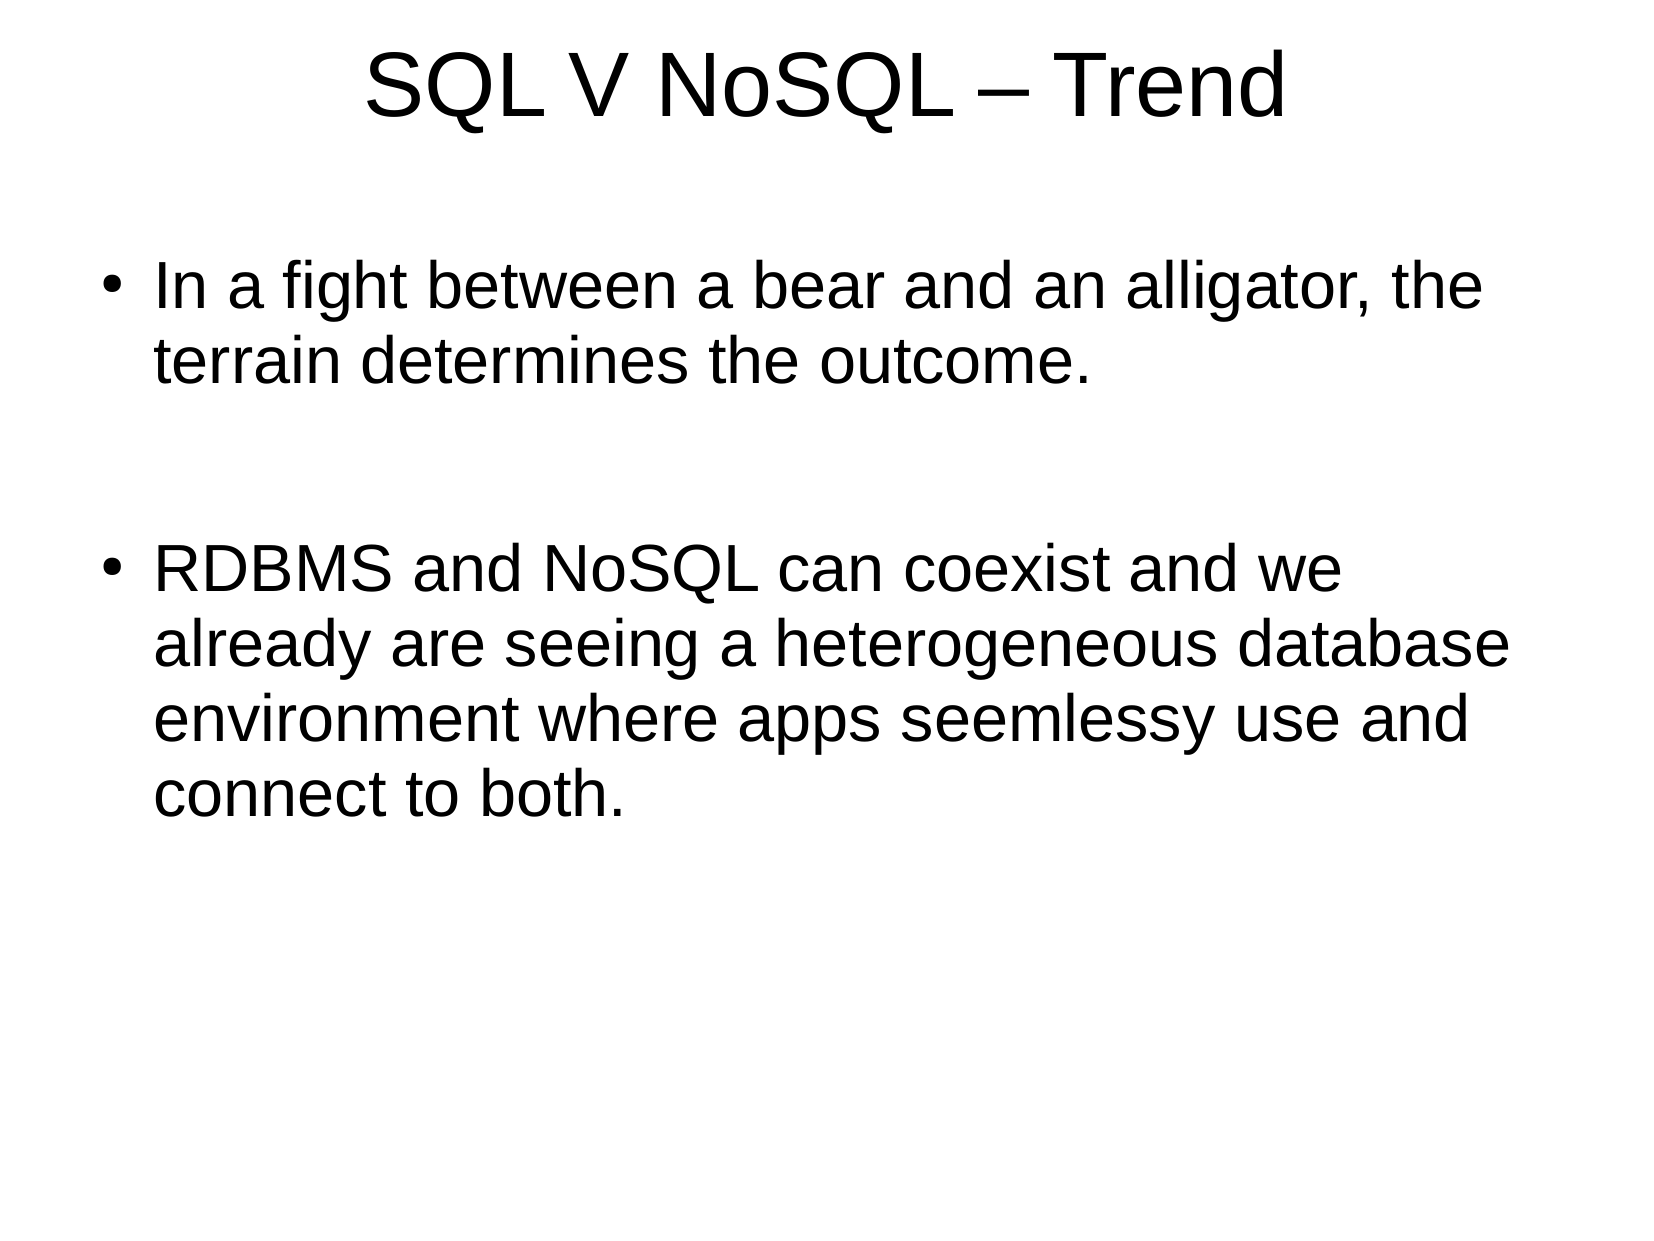

# SQL V NoSQL – Trend
In a fight between a bear and an alligator, the terrain determines the outcome.
RDBMS and NoSQL can coexist and we already are seeing a heterogeneous database environment where apps seemlessy use and connect to both.